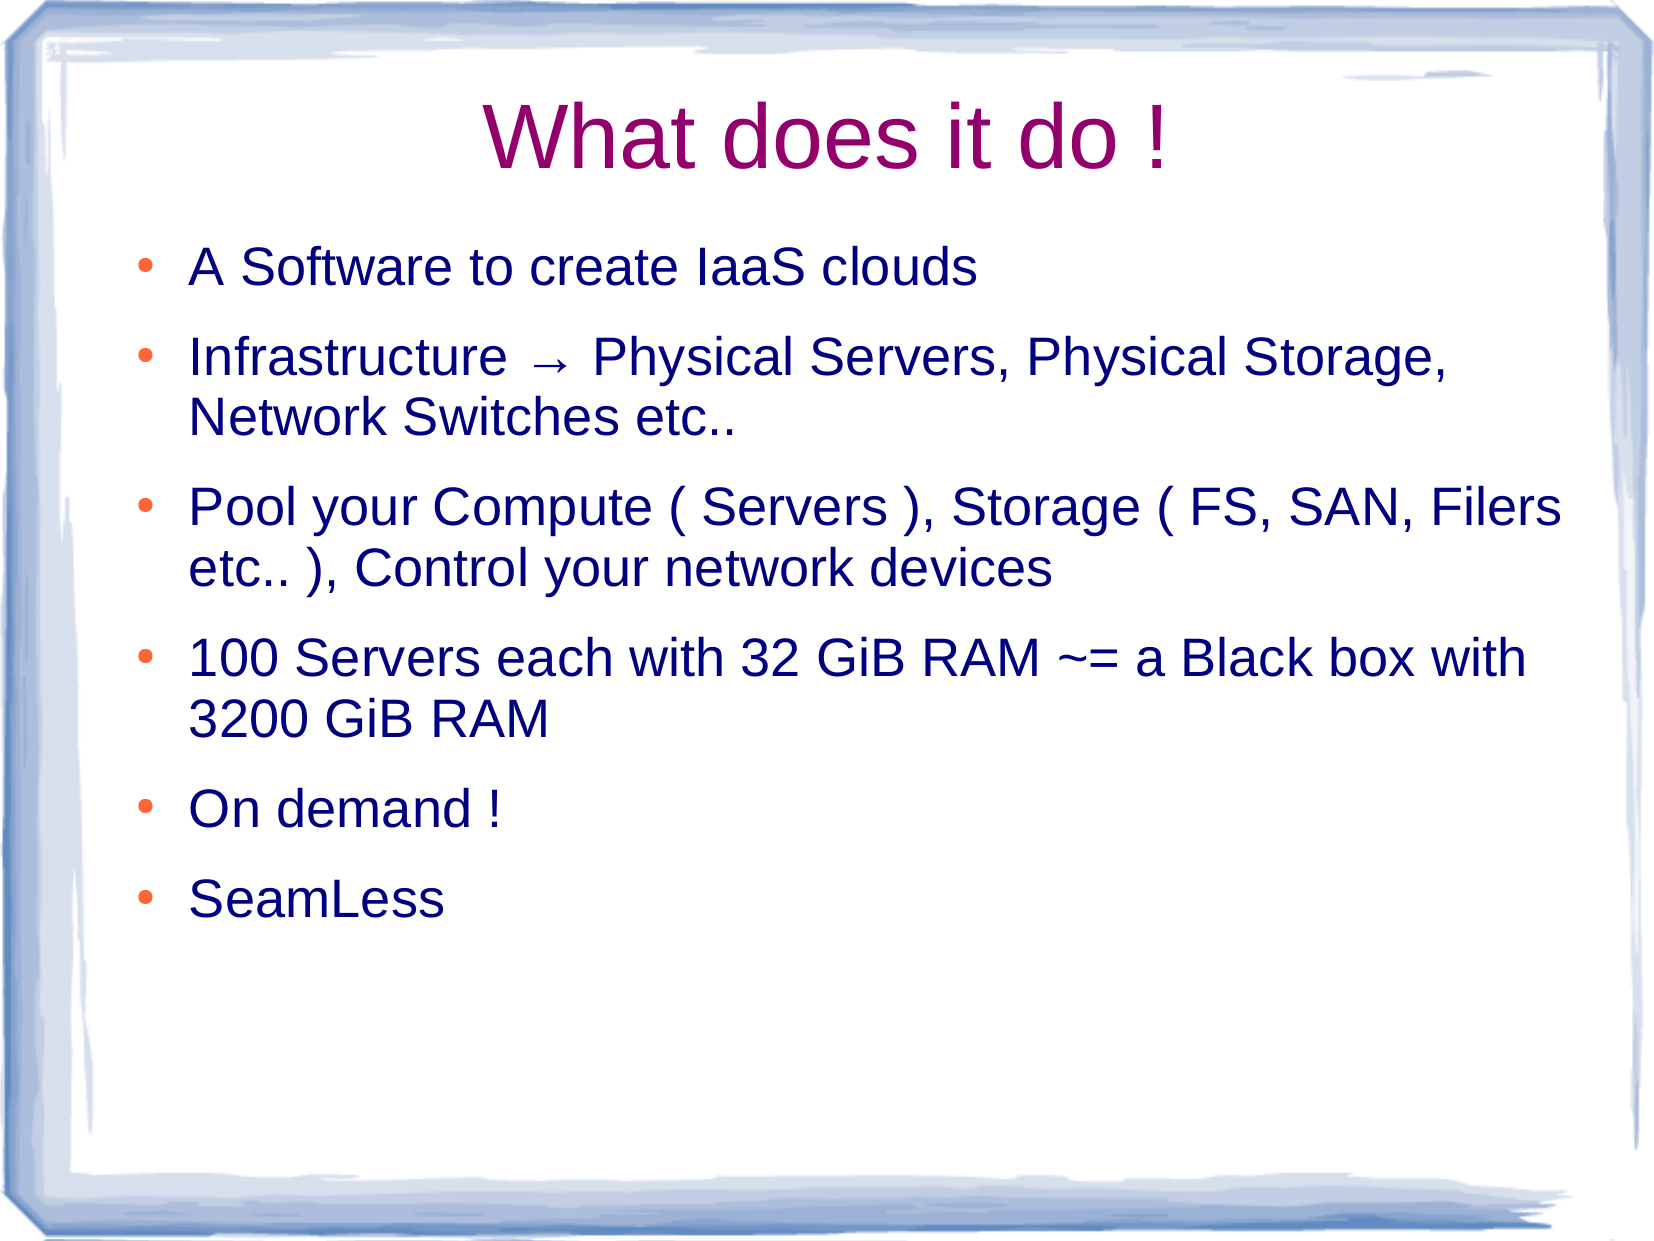

# What does it do !
A Software to create IaaS clouds
Infrastructure → Physical Servers, Physical Storage, Network Switches etc..
Pool your Compute ( Servers ), Storage ( FS, SAN, Filers etc.. ), Control your network devices
100 Servers each with 32 GiB RAM ~= a Black box with 3200 GiB RAM
On demand !
SeamLess